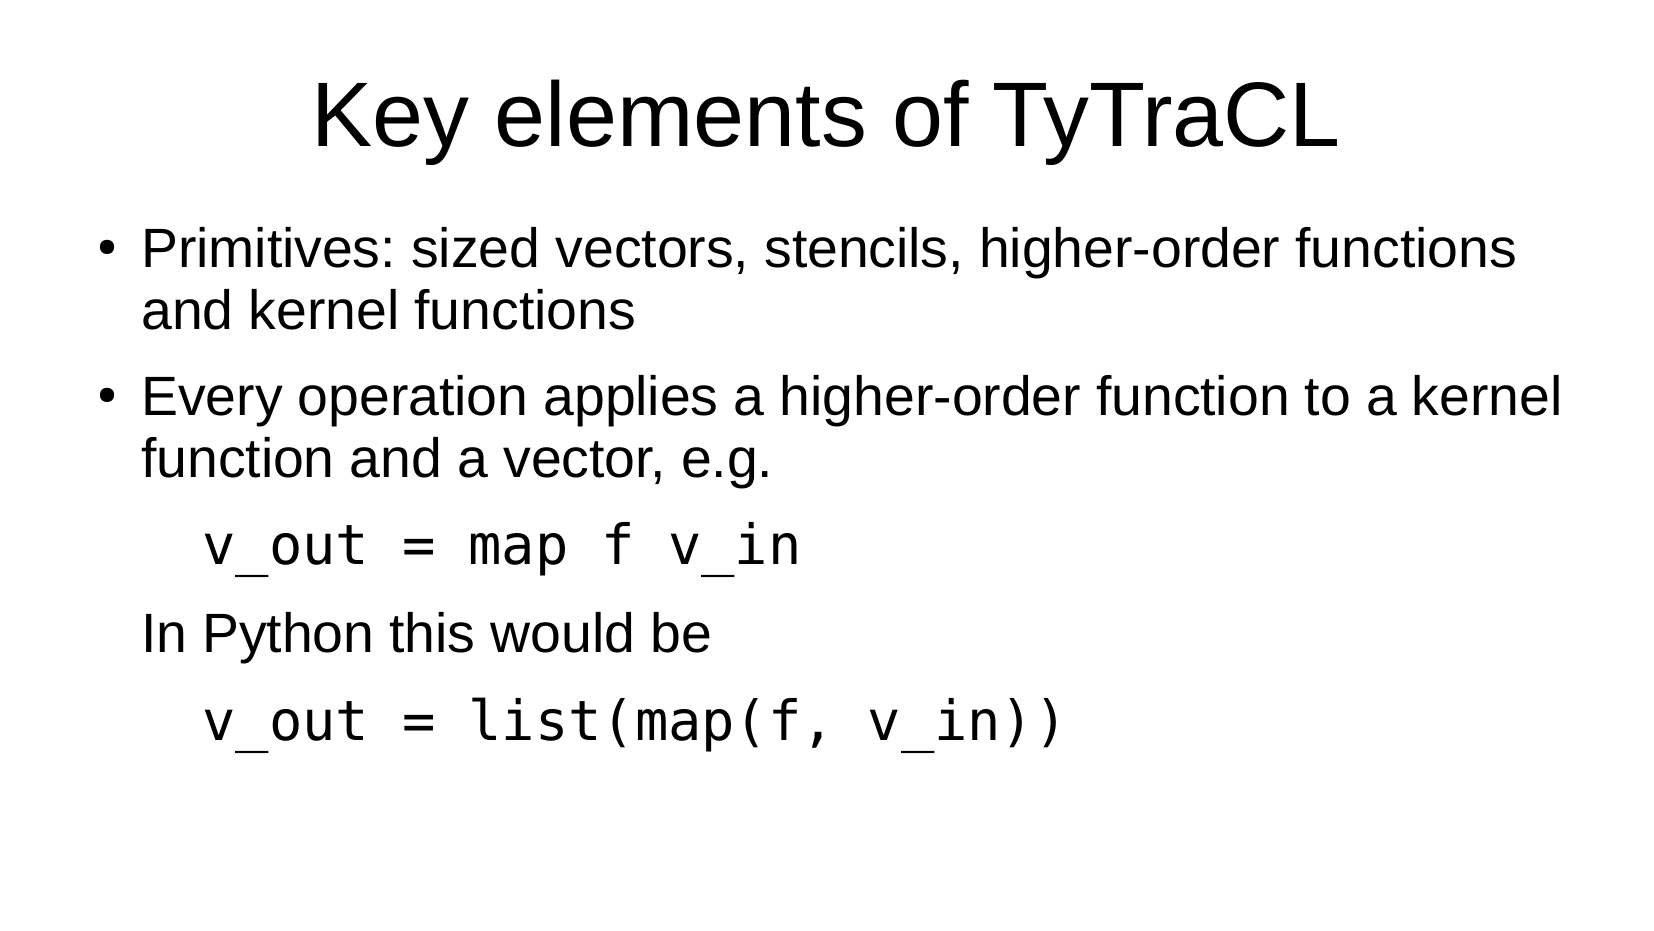

# Key elements of TyTraCL
Primitives: sized vectors, stencils, higher-order functions and kernel functions
Every operation applies a higher-order function to a kernel function and a vector, e.g.
	v_out = map f v_in
In Python this would be
	v_out = list(map(f, v_in))